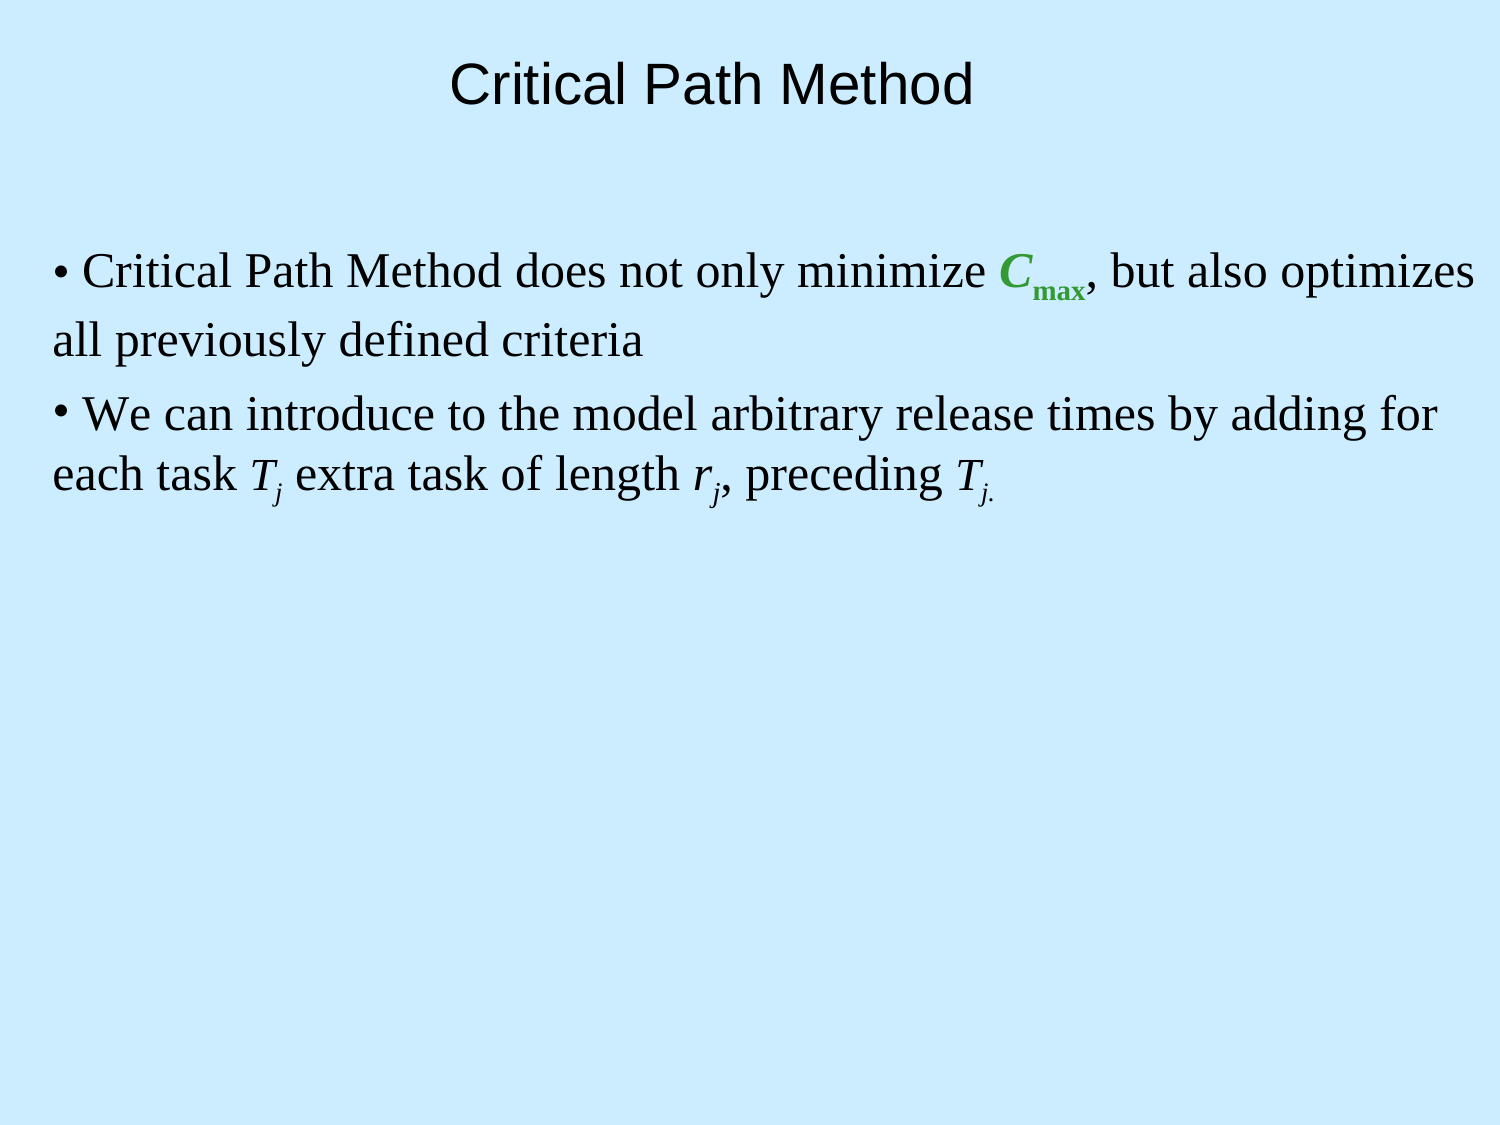

# Critical Path Method
 Critical Path Method does not only minimize Cmax, but also optimizes all previously defined criteria
 We can introduce to the model arbitrary release times by adding for each task Tj extra task of length rj, preceding Tj.